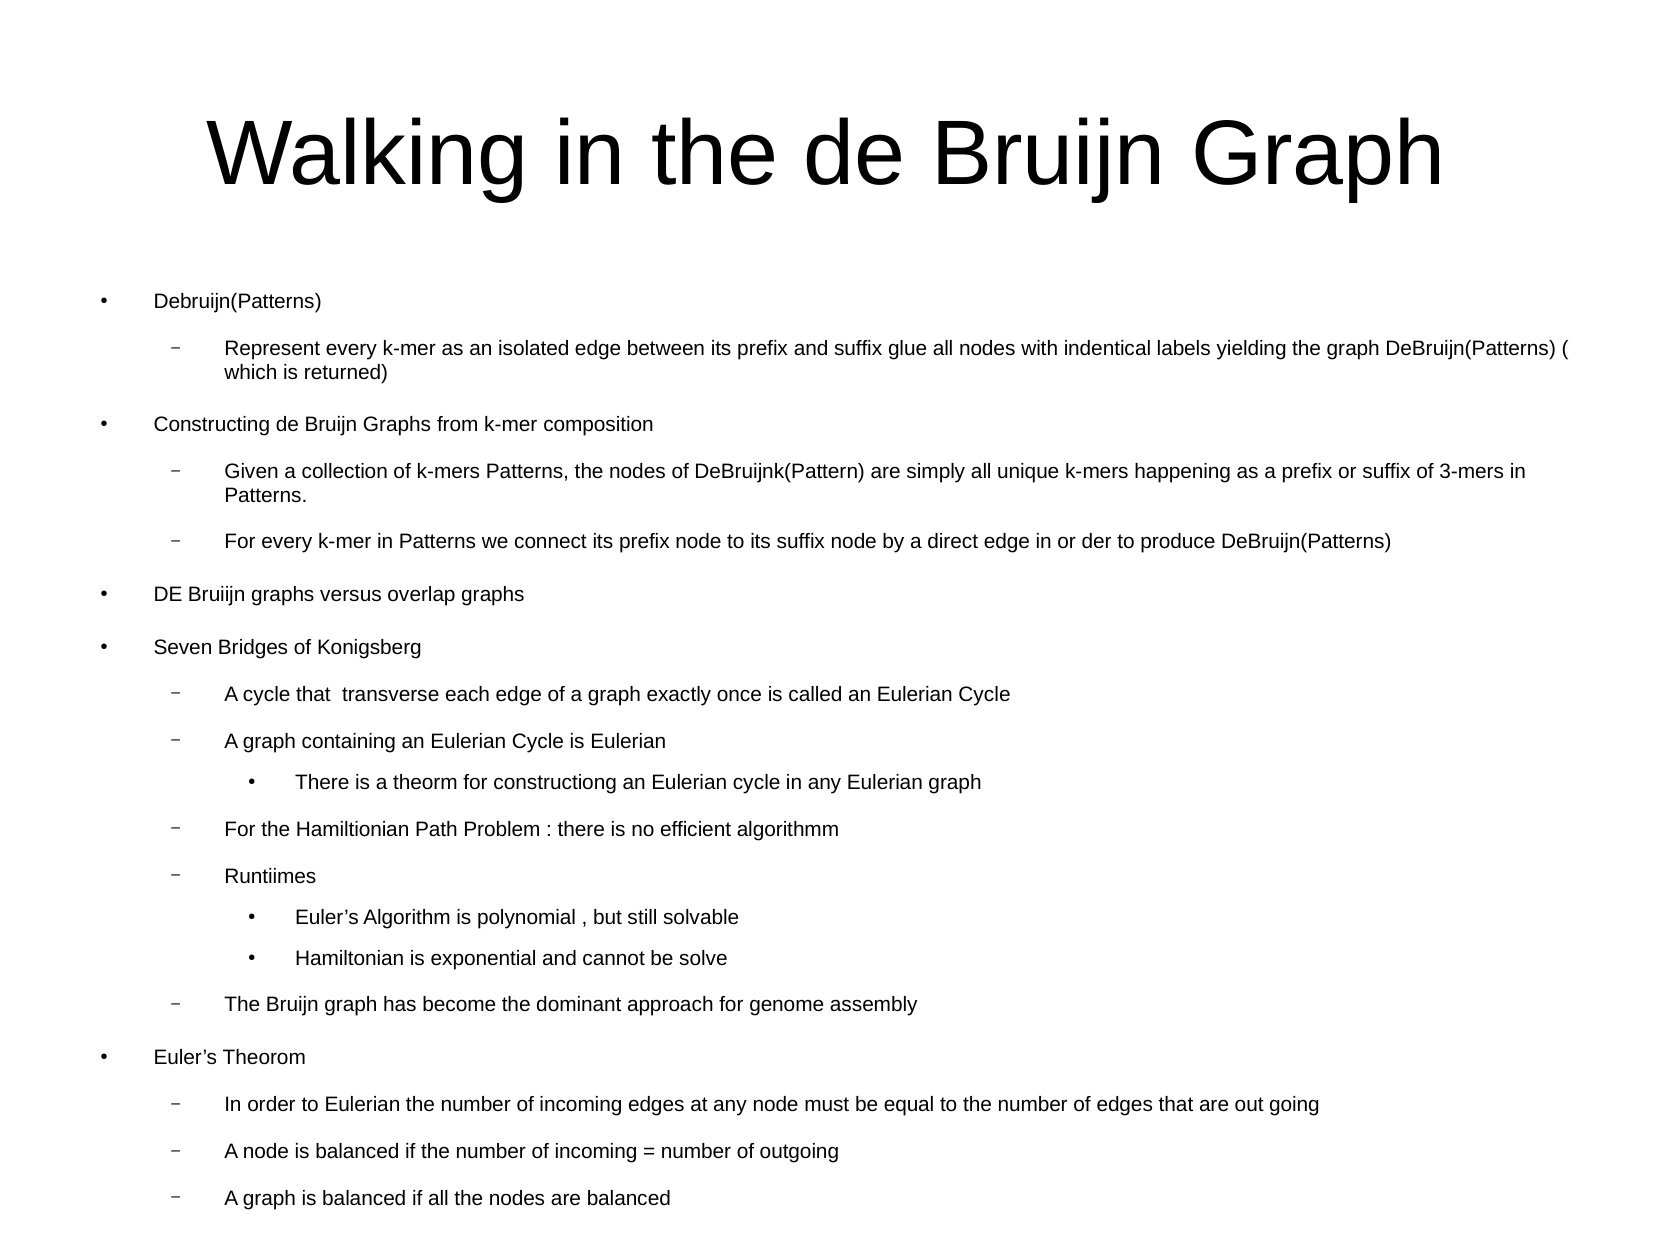

# Walking in the de Bruijn Graph
Debruijn(Patterns)
Represent every k-mer as an isolated edge between its prefix and suffix glue all nodes with indentical labels yielding the graph DeBruijn(Patterns) ( which is returned)
Constructing de Bruijn Graphs from k-mer composition
Given a collection of k-mers Patterns, the nodes of DeBruijnk(Pattern) are simply all unique k-mers happening as a prefix or suffix of 3-mers in Patterns.
For every k-mer in Patterns we connect its prefix node to its suffix node by a direct edge in or der to produce DeBruijn(Patterns)
DE Bruiijn graphs versus overlap graphs
Seven Bridges of Konigsberg
A cycle that transverse each edge of a graph exactly once is called an Eulerian Cycle
A graph containing an Eulerian Cycle is Eulerian
There is a theorm for constructiong an Eulerian cycle in any Eulerian graph
For the Hamiltionian Path Problem : there is no efficient algorithmm
Runtiimes
Euler’s Algorithm is polynomial , but still solvable
Hamiltonian is exponential and cannot be solve
The Bruijn graph has become the dominant approach for genome assembly
Euler’s Theorom
In order to Eulerian the number of incoming edges at any node must be equal to the number of edges that are out going
A node is balanced if the number of incoming = number of outgoing
A graph is balanced if all the nodes are balanced